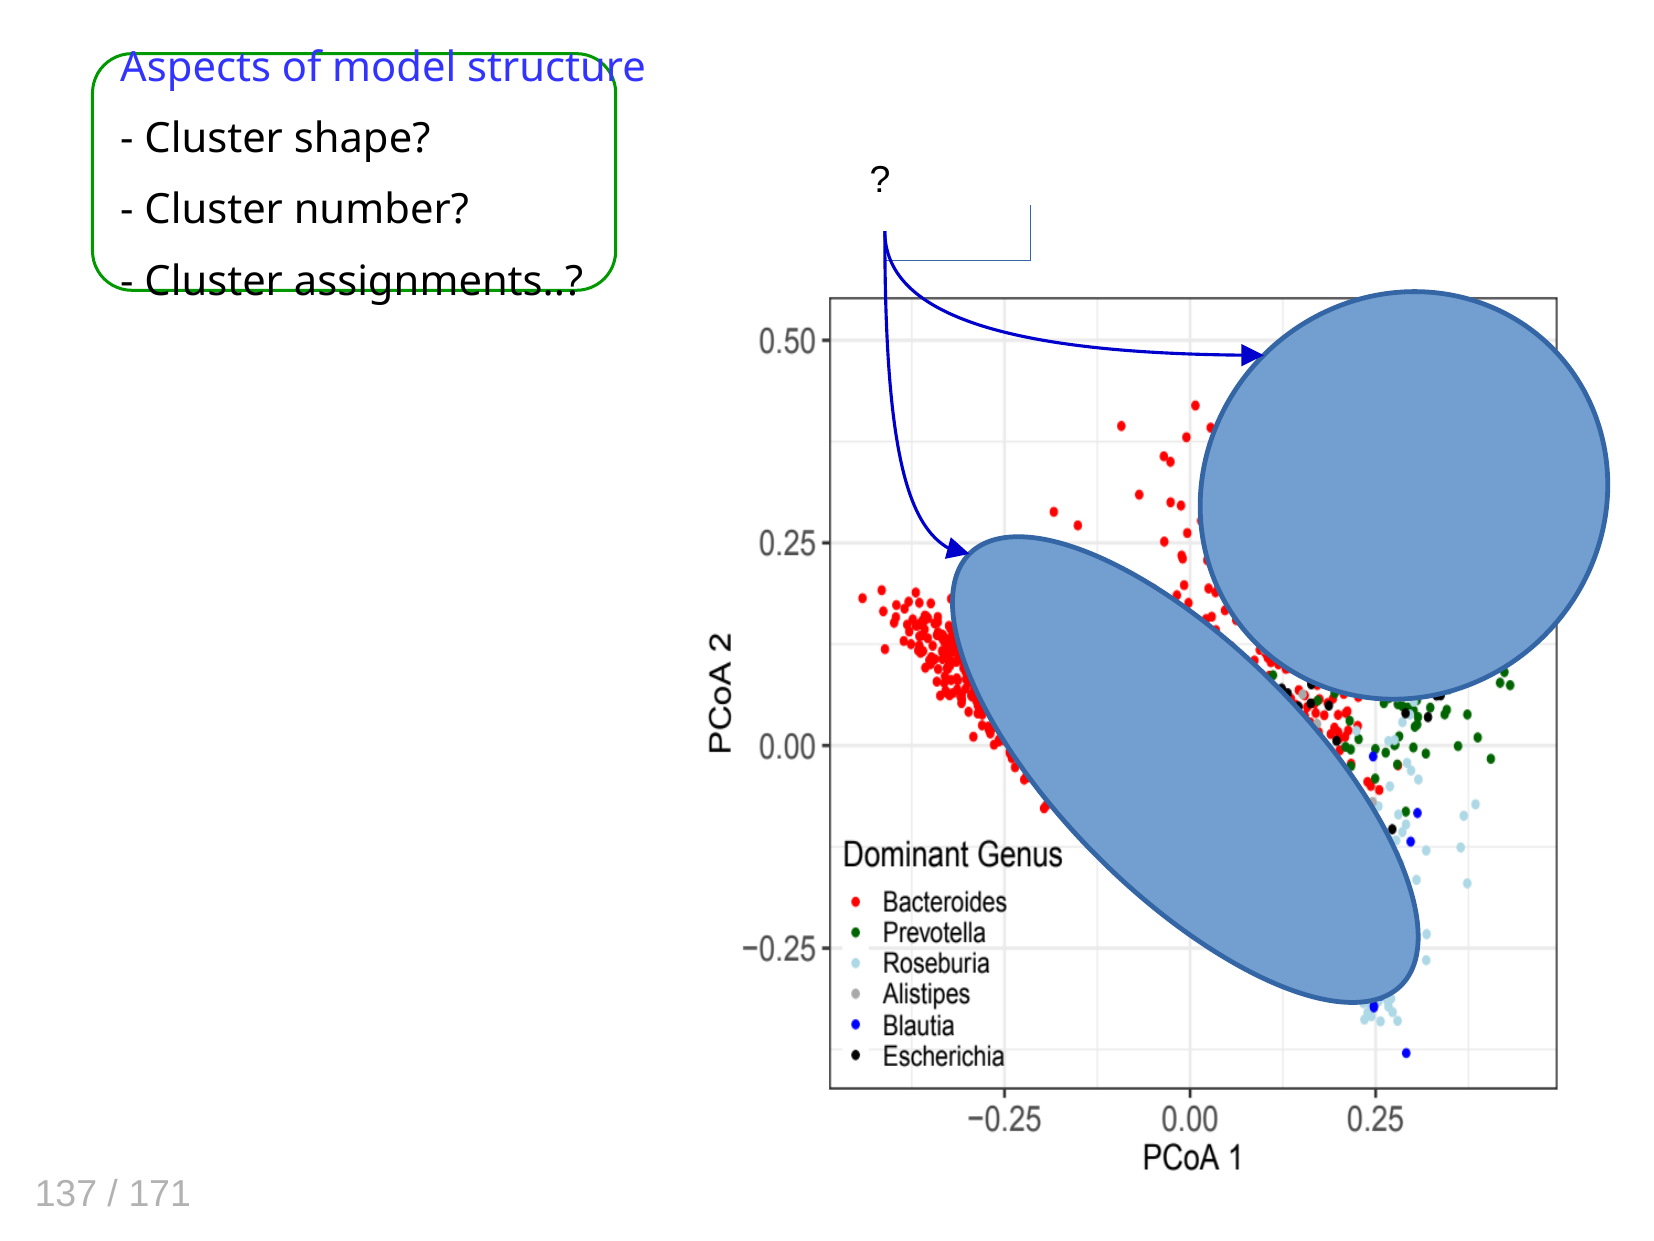

Aspects of model structure
- Cluster shape?
- Cluster number?
- Cluster assignments..?
?